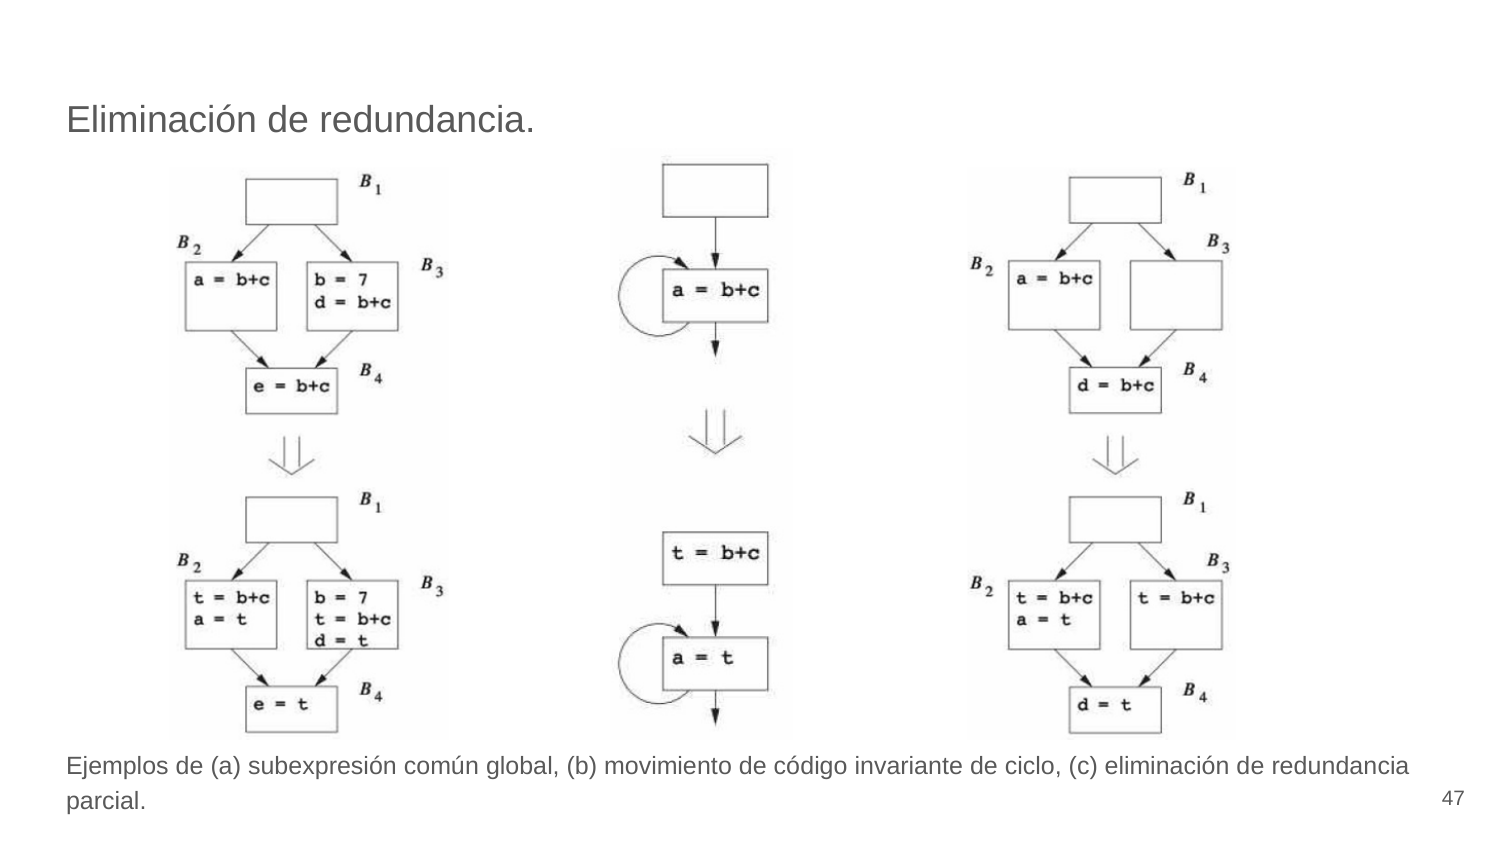

# Eliminación de redundancia.
Ejemplos de (a) subexpresión común global, (b) movimiento de código invariante de ciclo, (c) eliminación de redundancia parcial.